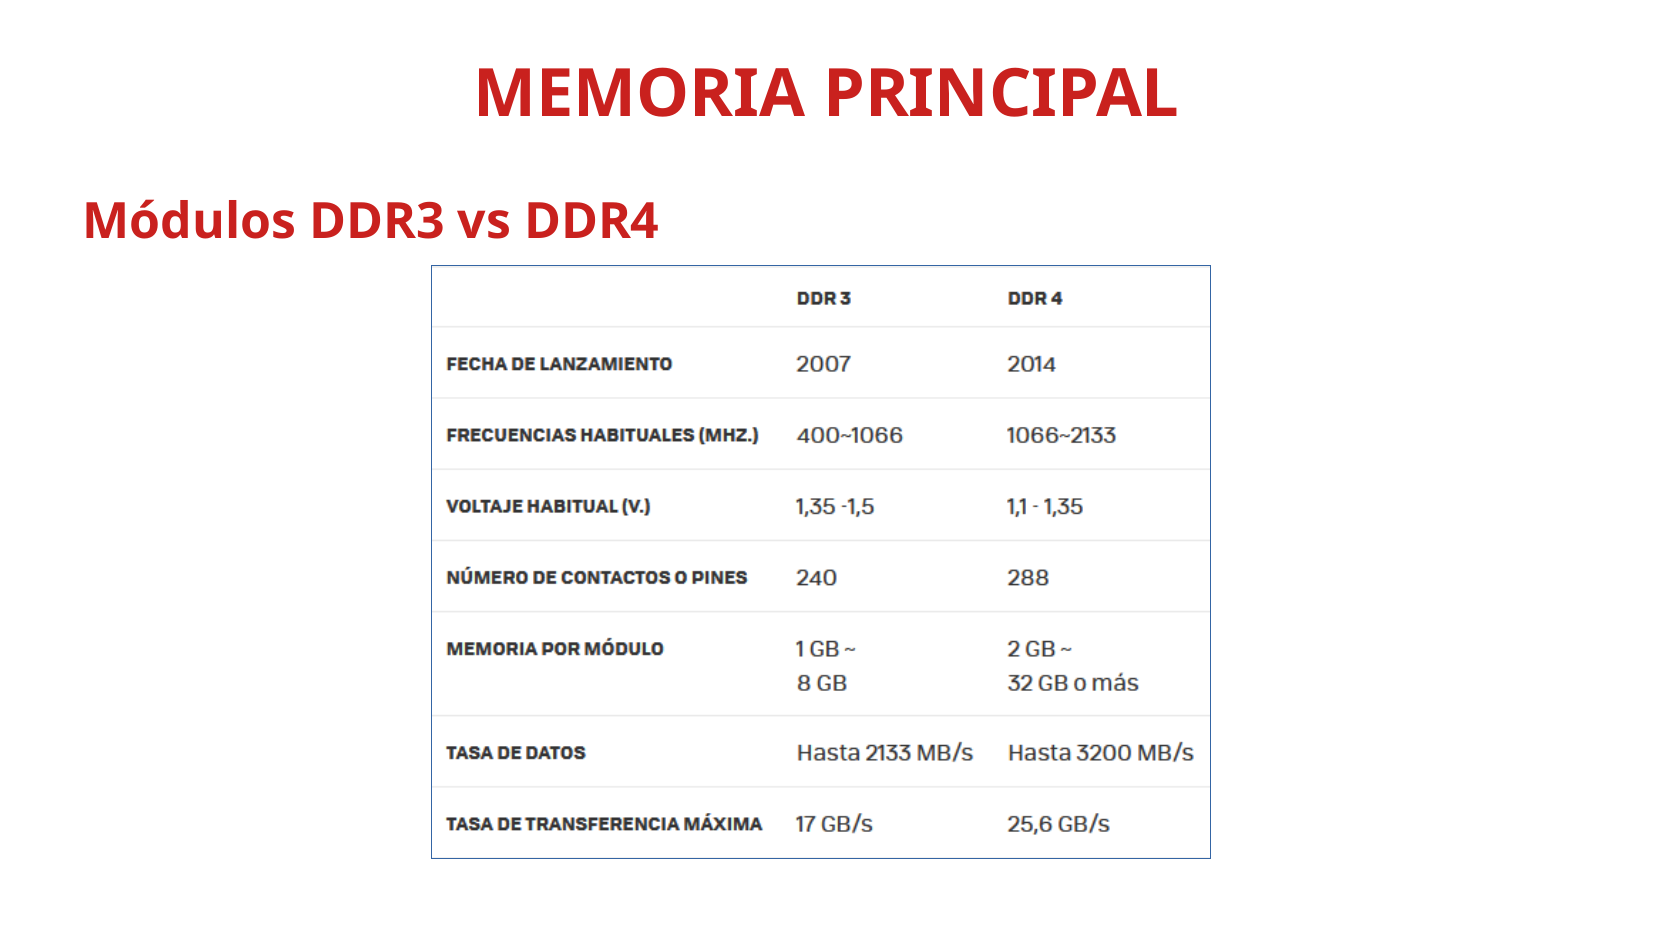

# MEMORIA PRINCIPAL
Módulos DDR3 vs DDR4